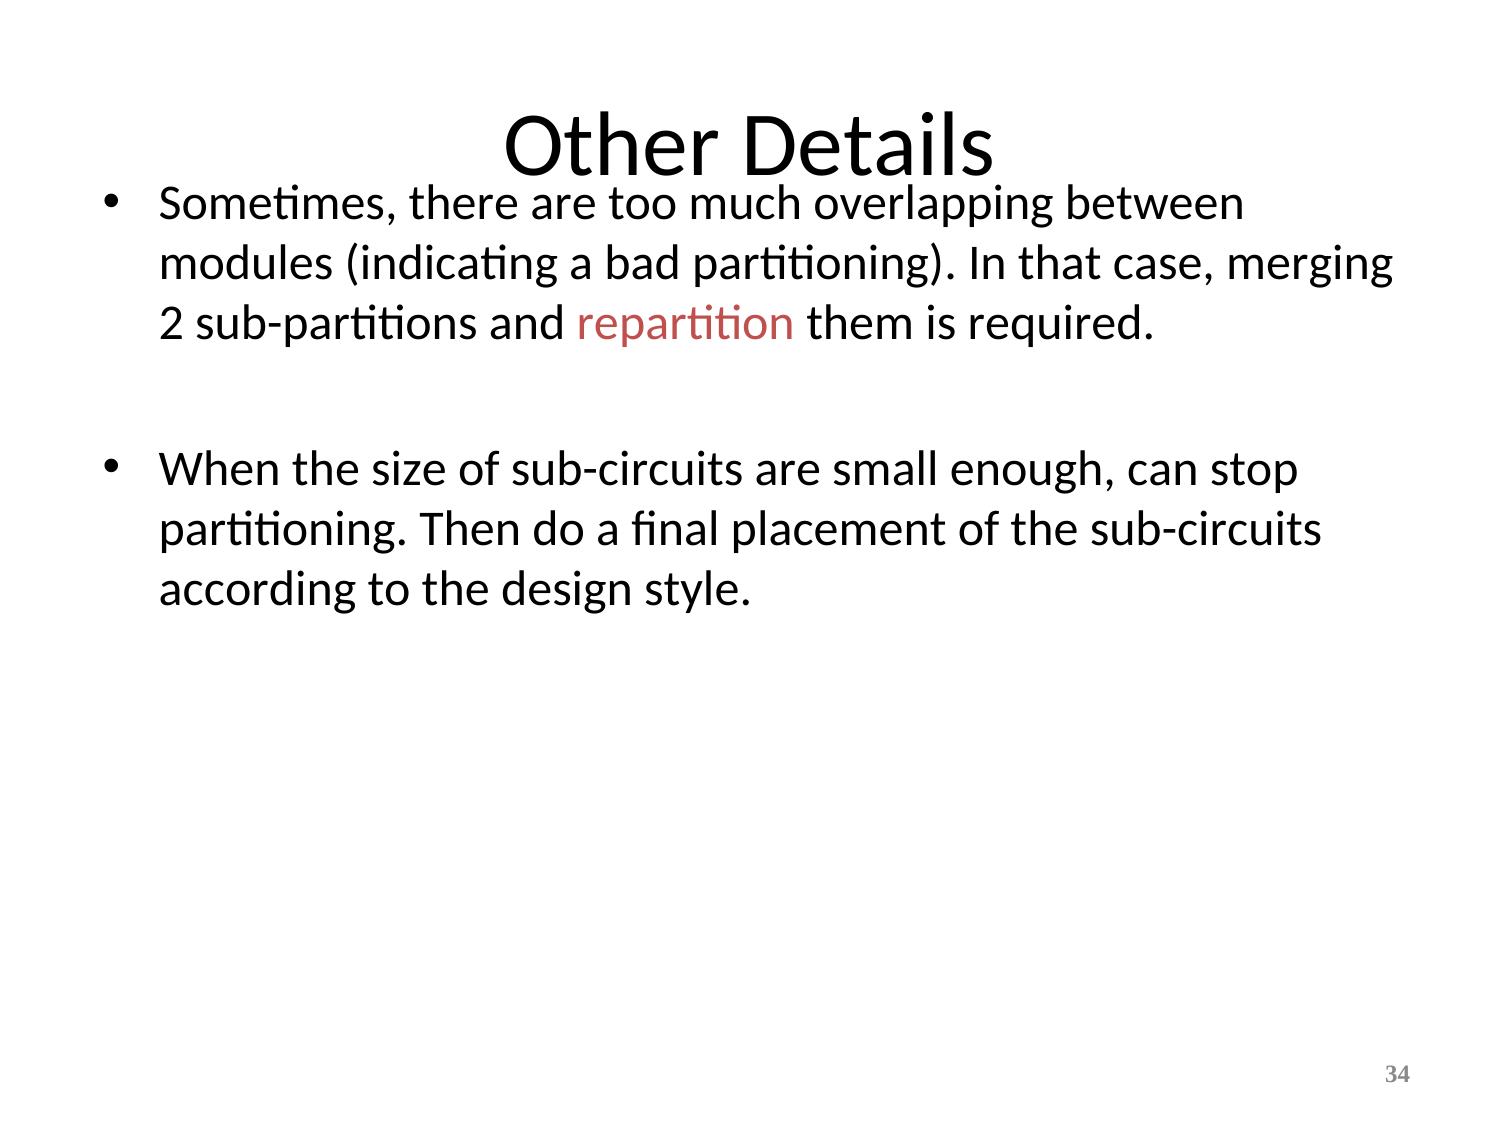

# Other Details
Sometimes, there are too much overlapping between modules (indicating a bad partitioning). In that case, merging 2 sub-partitions and repartition them is required.
When the size of sub-circuits are small enough, can stop partitioning. Then do a final placement of the sub-circuits according to the design style.